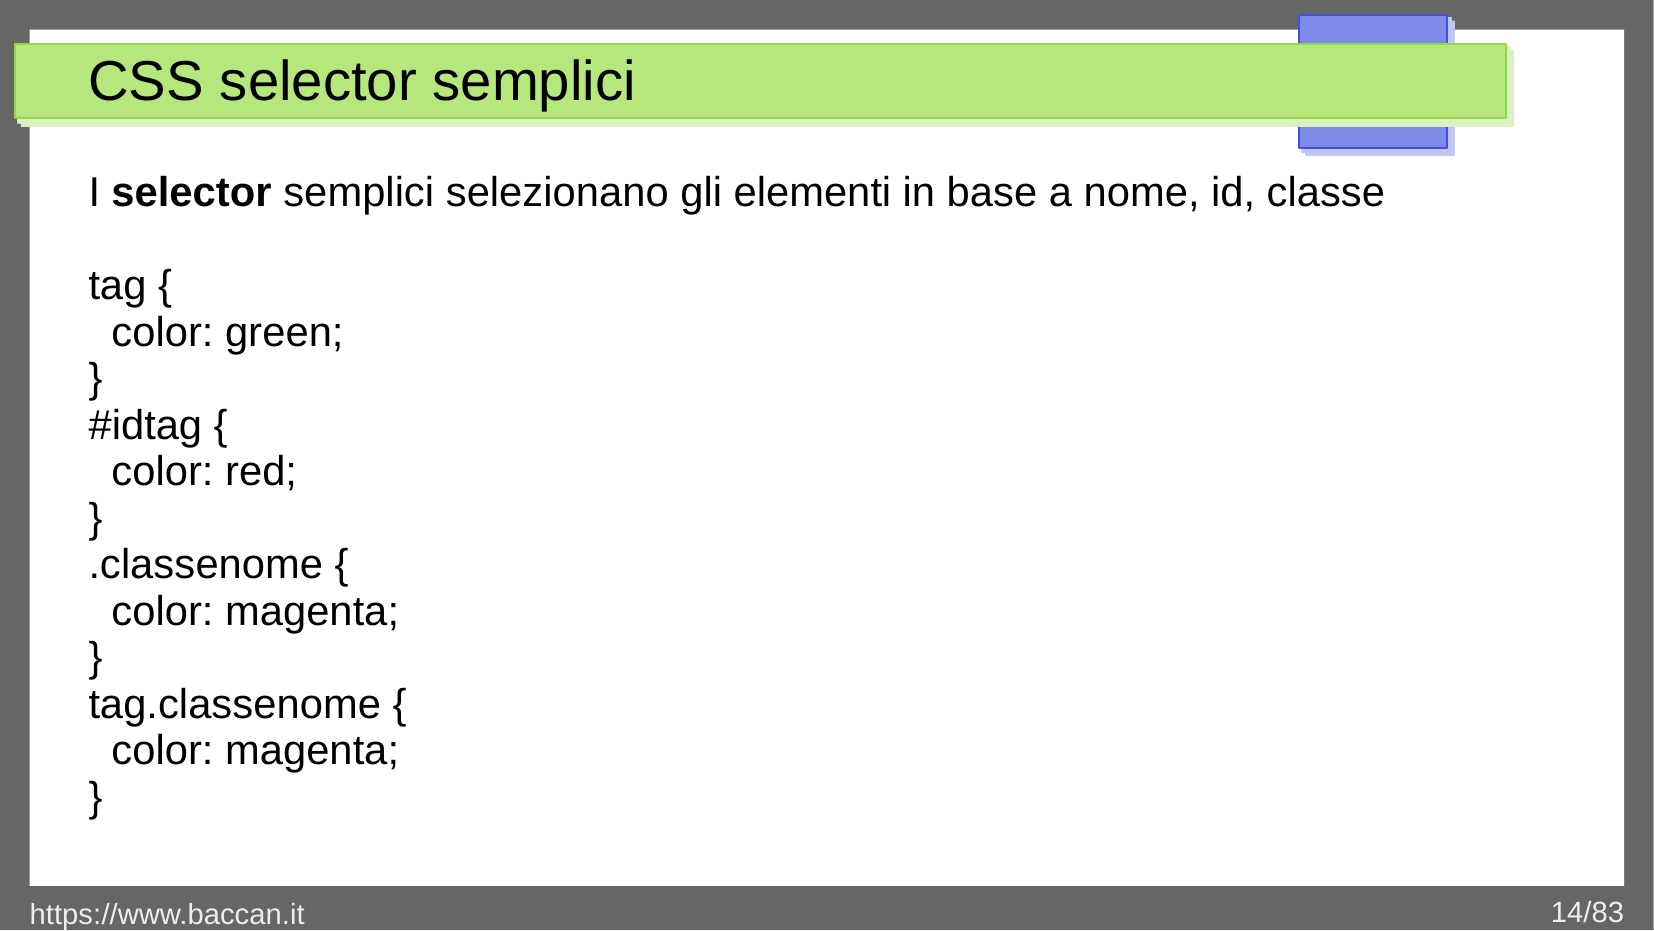

# CSS selector semplici
I selector semplici selezionano gli elementi in base a nome, id, classe
tag {
 color: green;
}
#idtag {
 color: red;
}
.classenome {
 color: magenta;
}
tag.classenome {
 color: magenta;
}
14
https://www.baccan.it